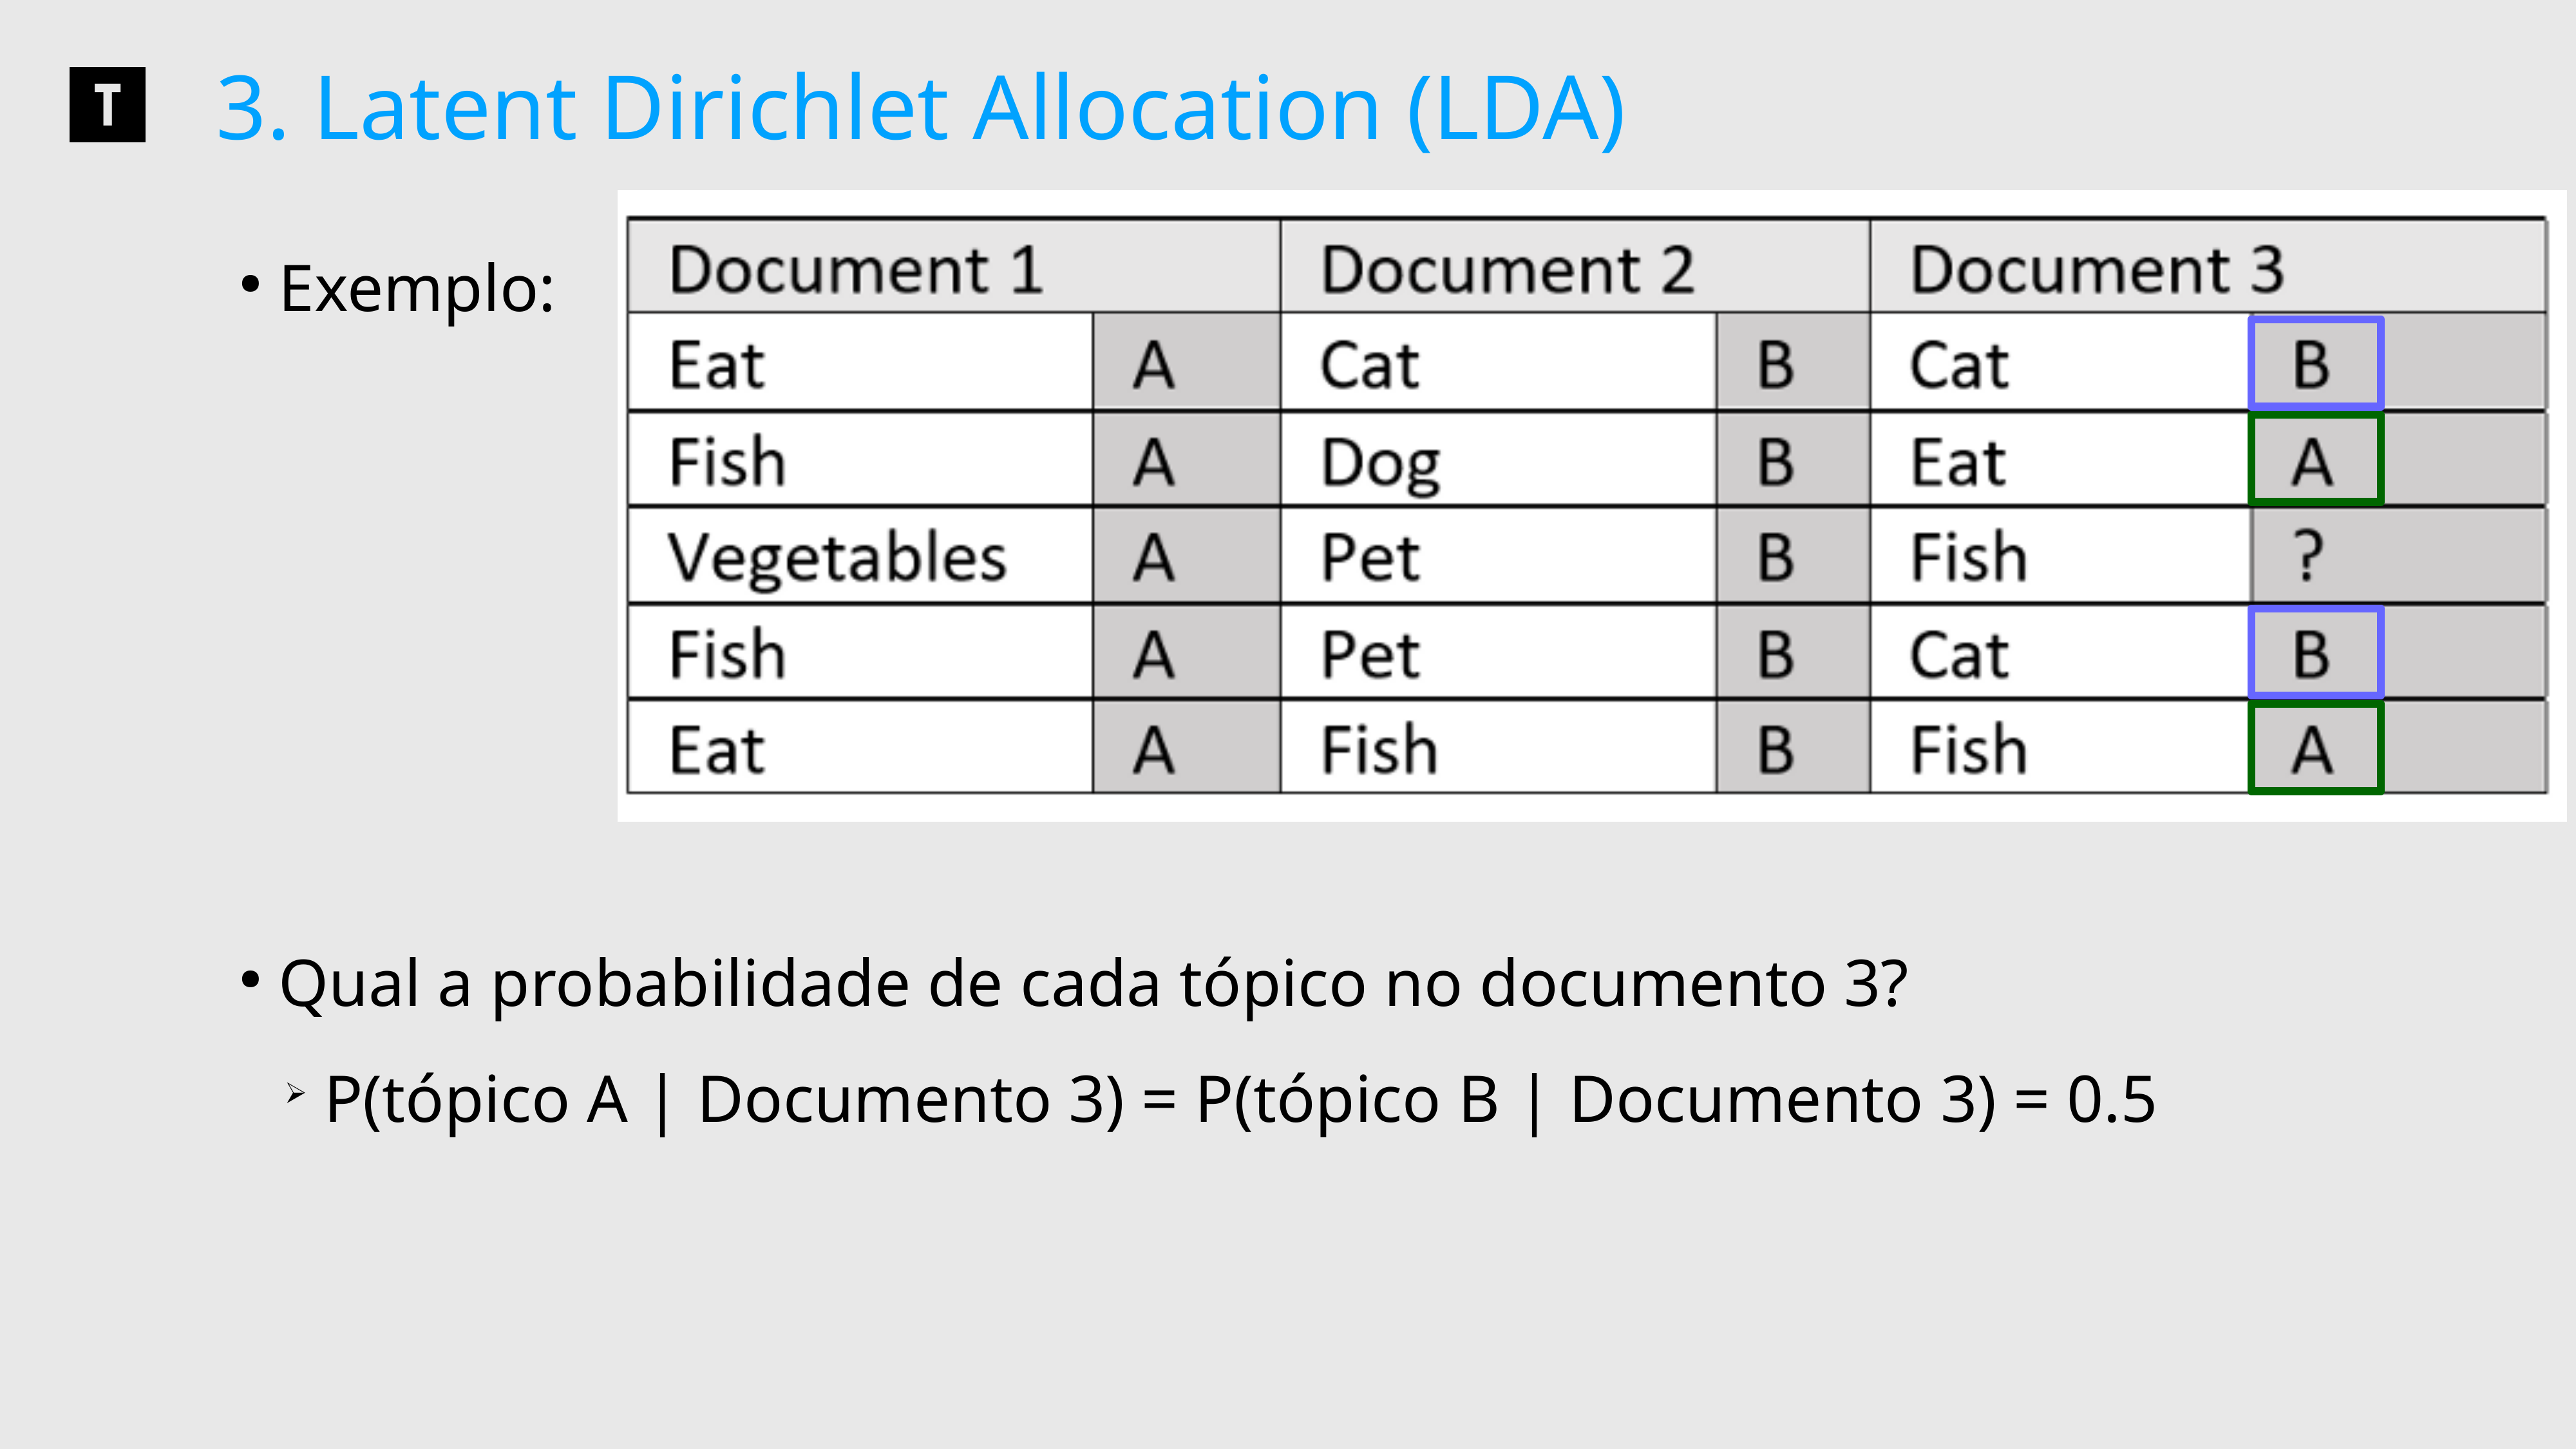

3. Latent Dirichlet Allocation (LDA)
 Exemplo:
 Qual a probabilidade de cada tópico no documento 3?
 P(tópico A | Documento 3) = P(tópico B | Documento 3) = 0.5